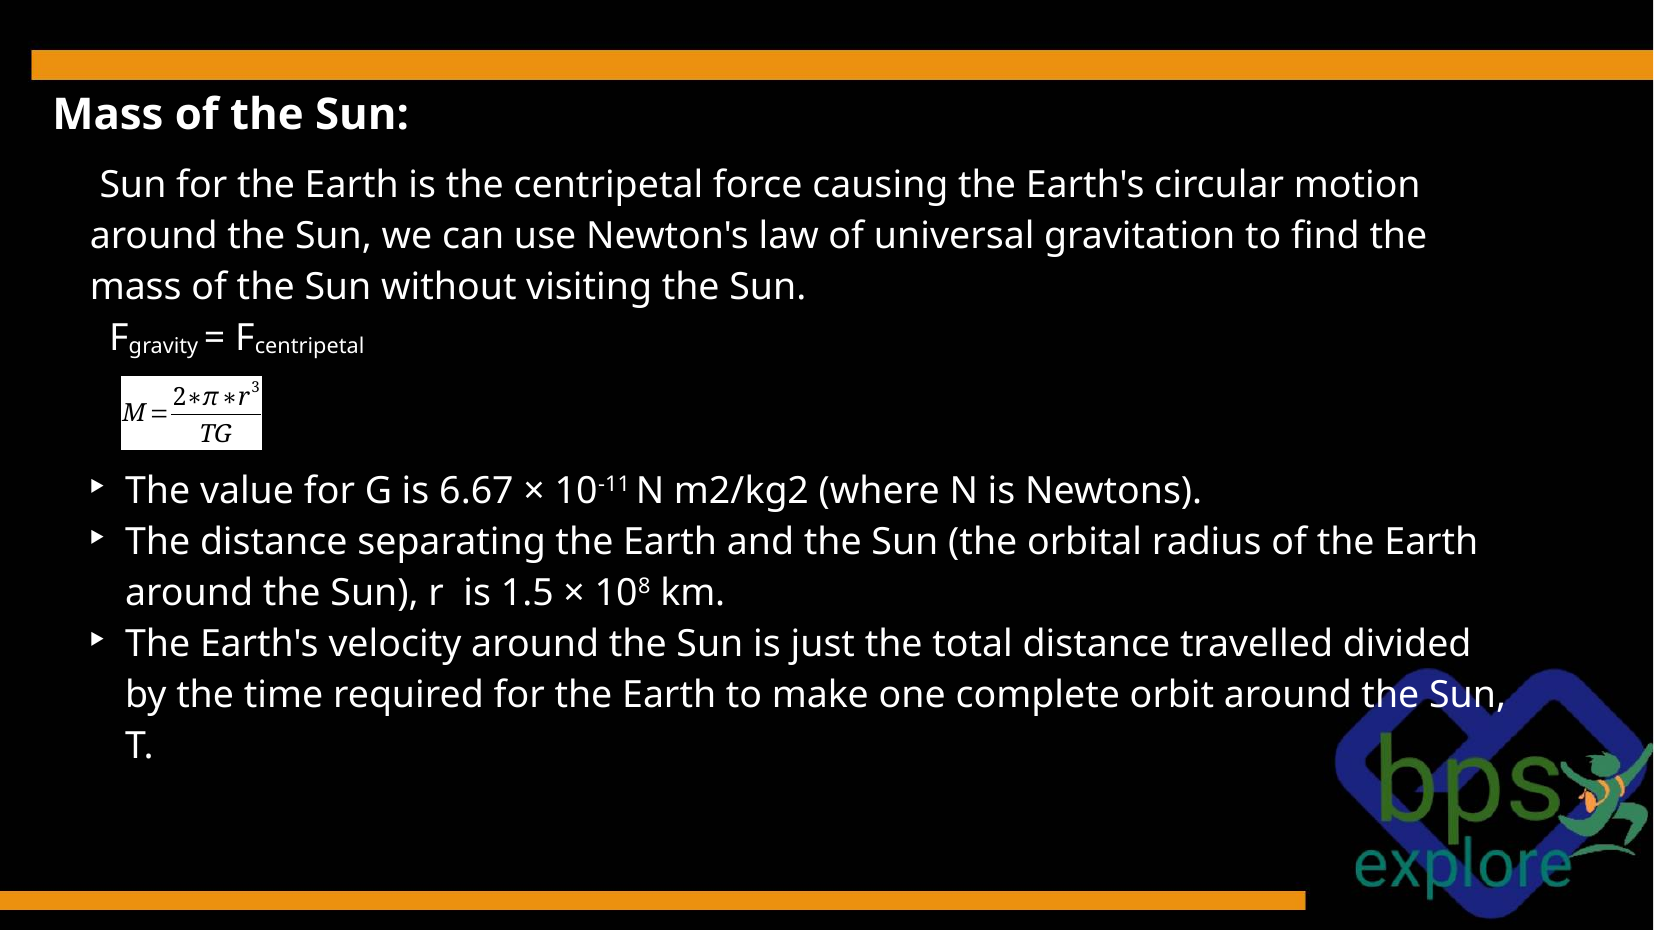

Mass of the Sun:
 Sun for the Earth is the centripetal force causing the Earth's circular motion around the Sun, we can use Newton's law of universal gravitation to find the mass of the Sun without visiting the Sun.
 Fgravity = Fcentripetal
The value for G is 6.67 × 10-11 N m2/kg2 (where N is Newtons).
The distance separating the Earth and the Sun (the orbital radius of the Earth around the Sun), r is 1.5 × 108 km.
The Earth's velocity around the Sun is just the total distance travelled divided by the time required for the Earth to make one complete orbit around the Sun, T.